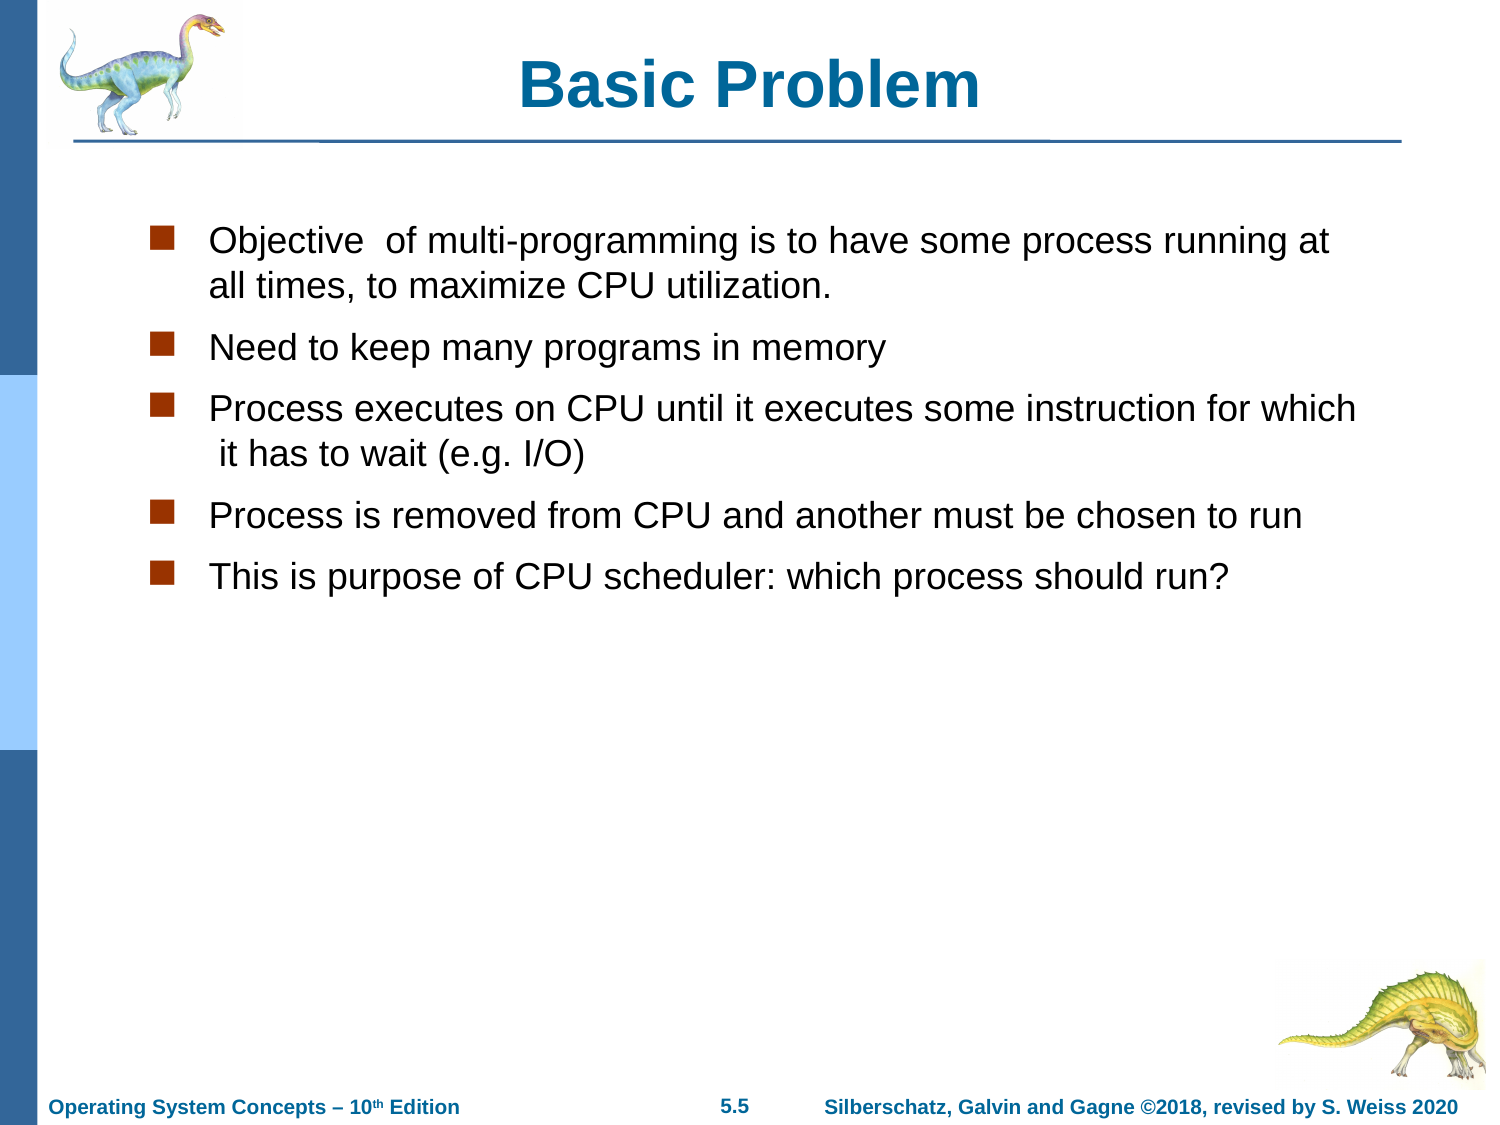

Basic Problem
Objective of multi-programming is to have some process running at all times, to maximize CPU utilization.
Need to keep many programs in memory
Process executes on CPU until it executes some instruction for which it has to wait (e.g. I/O)
Process is removed from CPU and another must be chosen to run
This is purpose of CPU scheduler: which process should run?